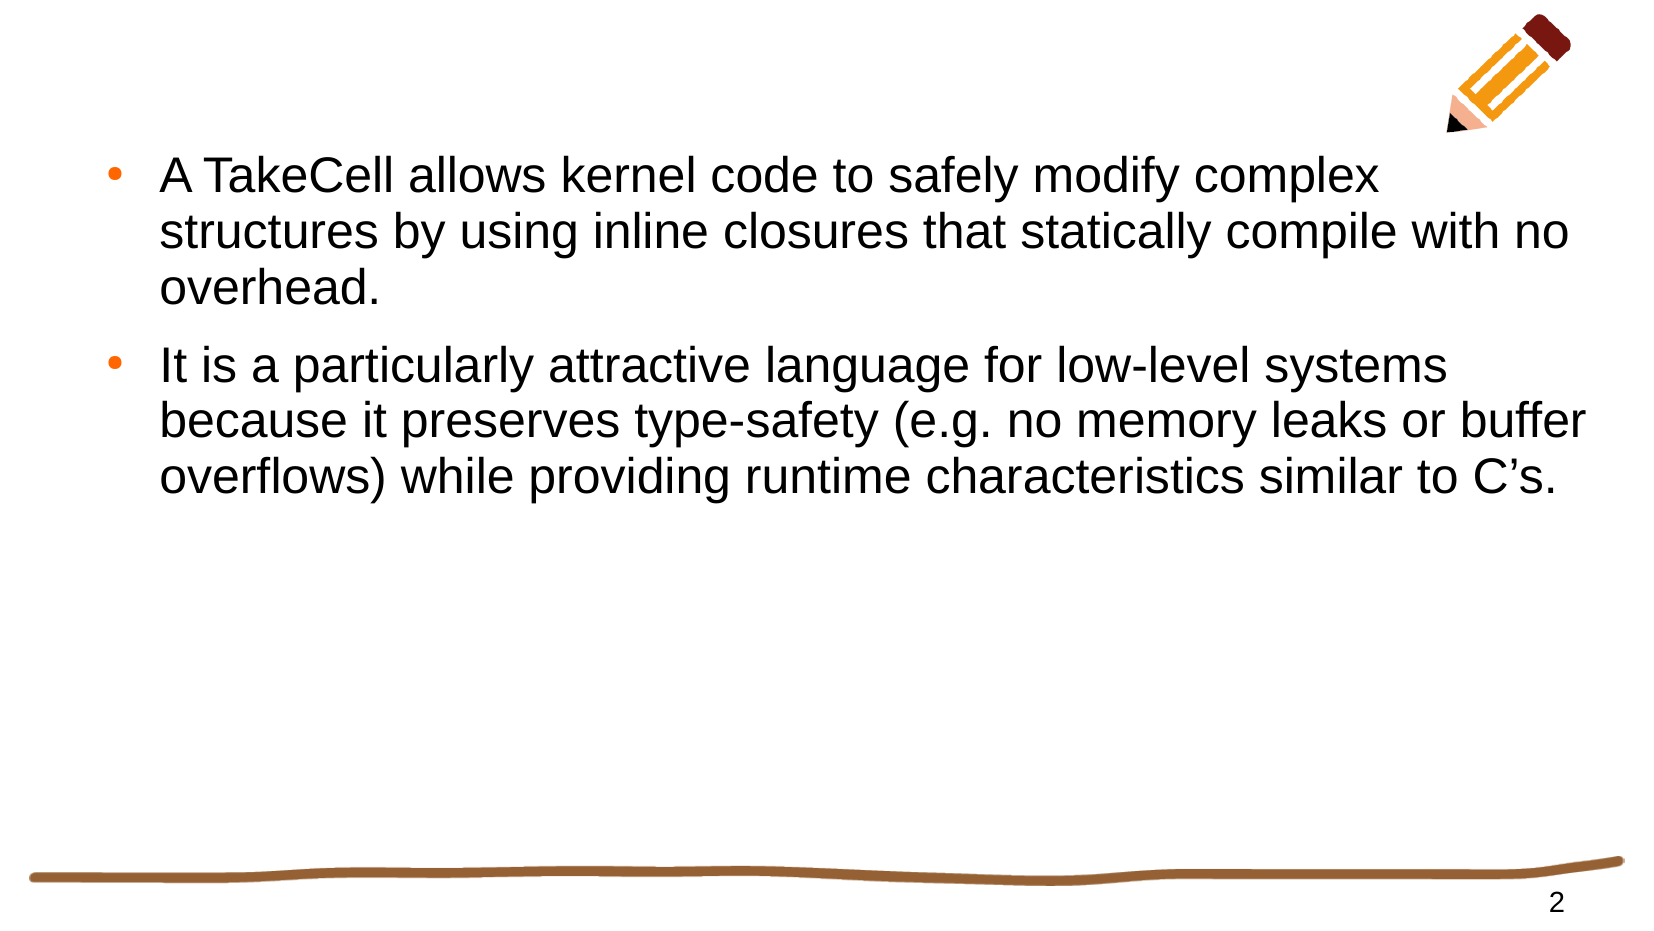

#
A TakeCell allows kernel code to safely modify complex structures by using inline closures that statically compile with no overhead.
It is a particularly attractive language for low-level systems because it preserves type-safety (e.g. no memory leaks or buffer overflows) while providing runtime characteristics similar to C’s.
2